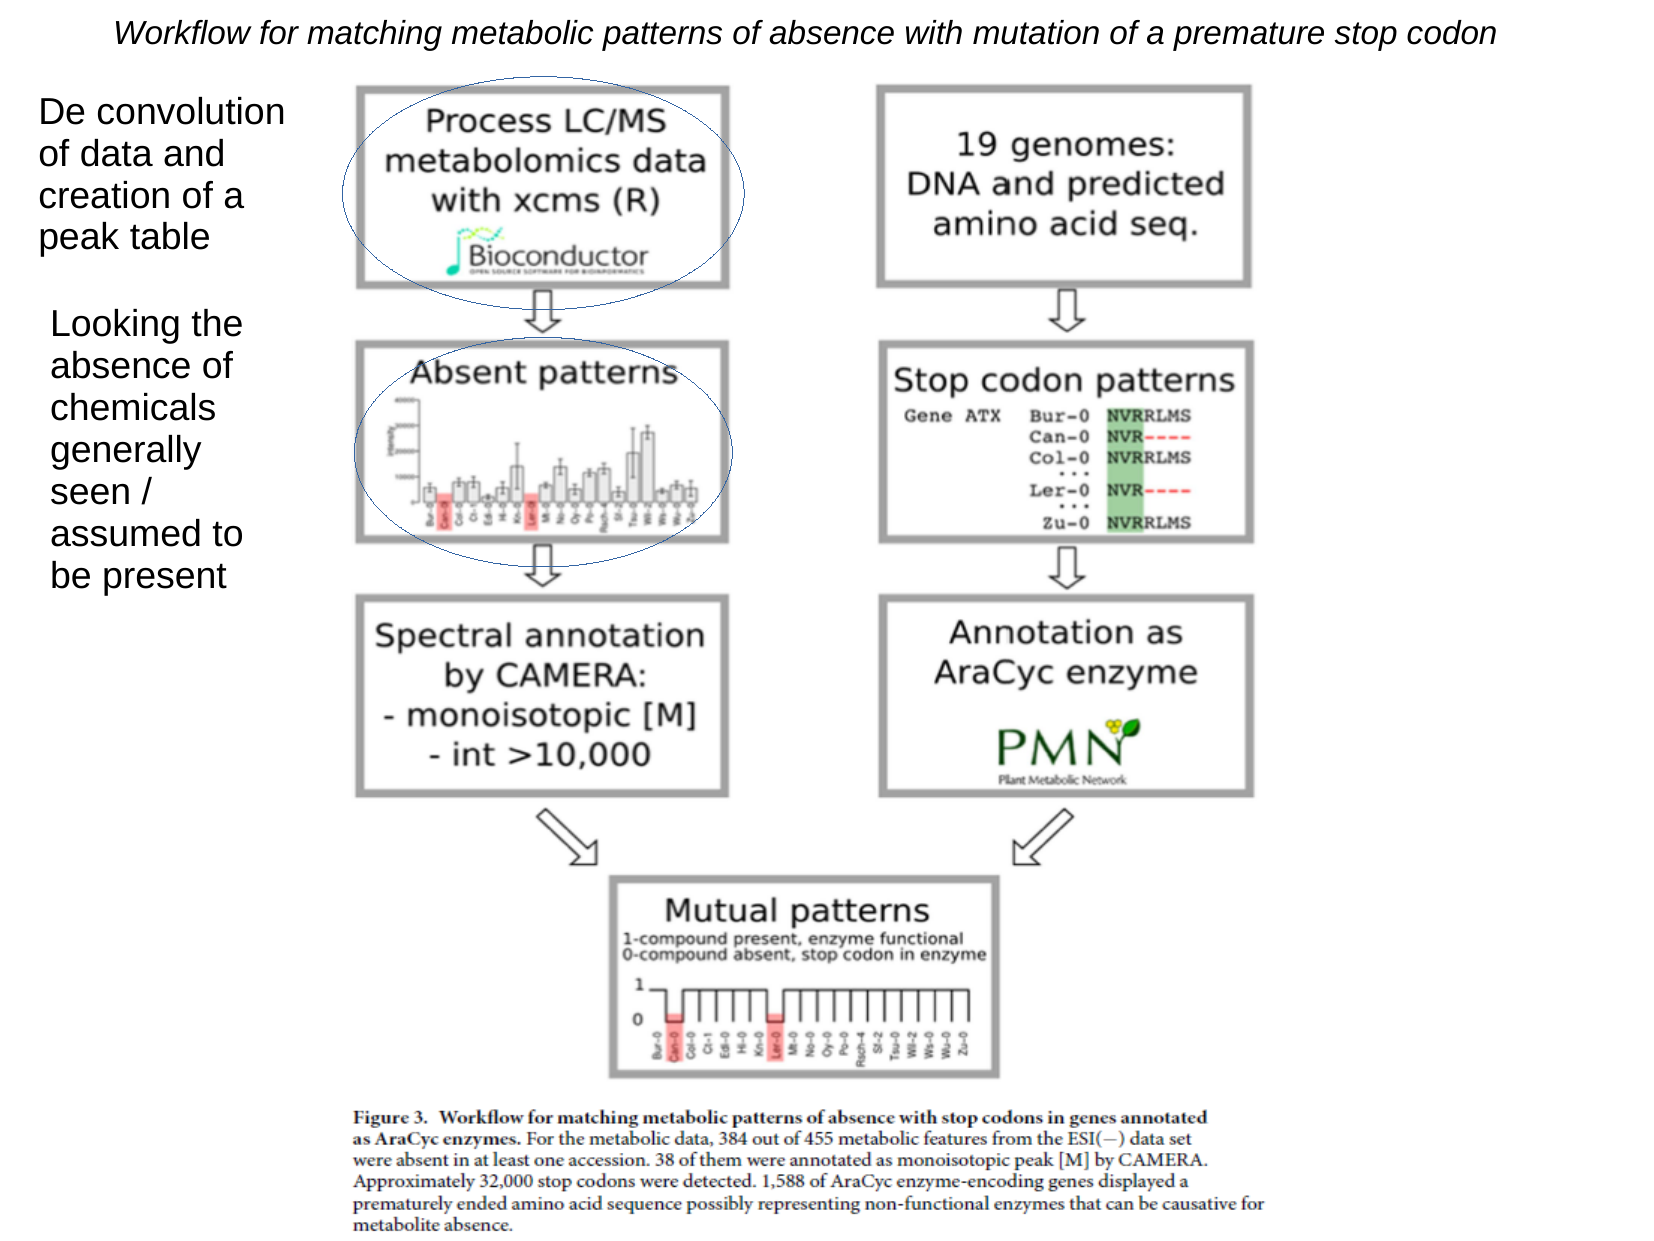

Workflow for matching metabolic patterns of absence with mutation of a premature stop codon
#
De convolution of data and creation of a peak table
Looking the absence of chemicals generally seen / assumed to be present